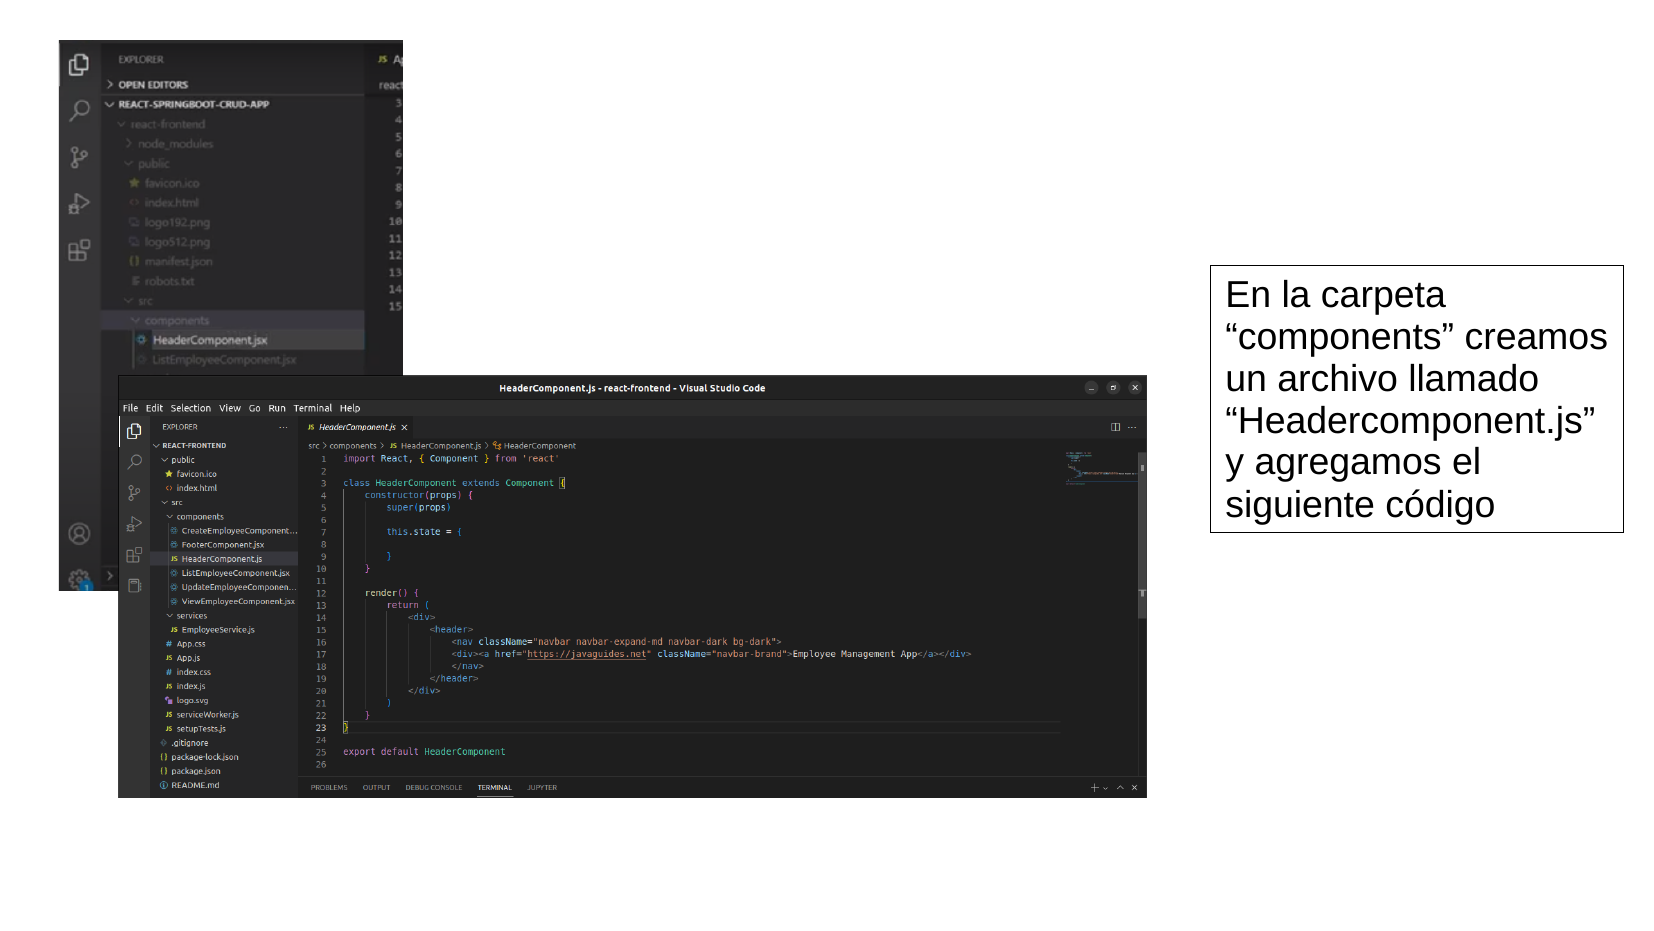

#
En la carpeta “components” creamos un archivo llamado “Headercomponent.js” y agregamos el siguiente código